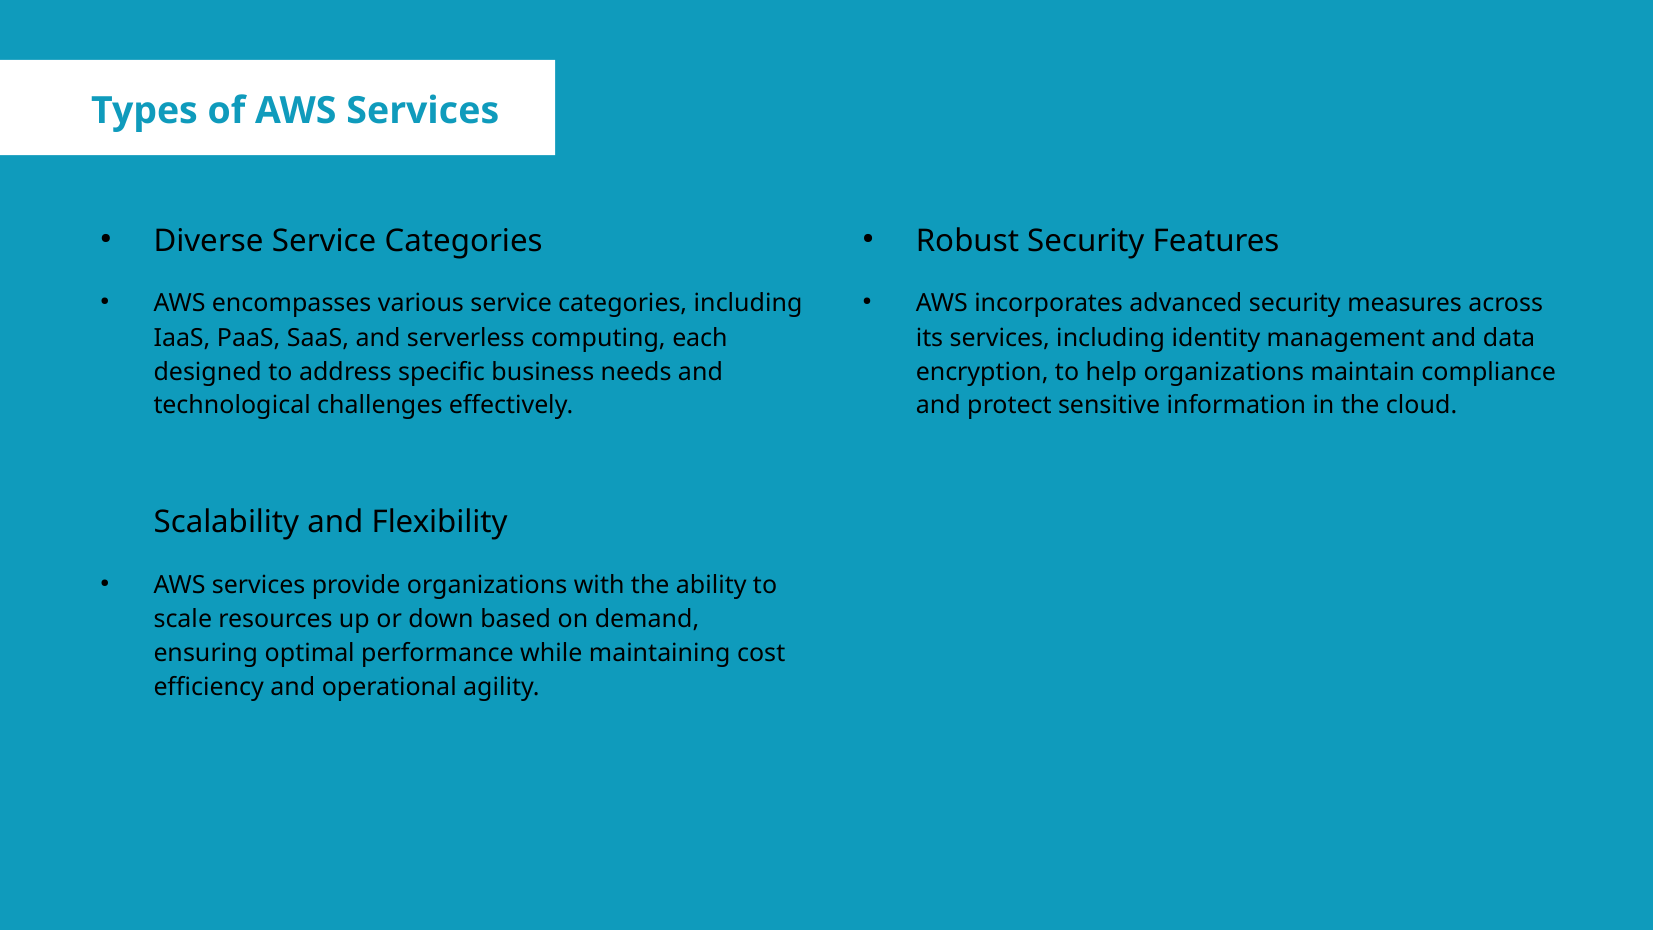

# Types of AWS Types of AWS Services Types of AWS Services
Diverse Service Categories
AWS encompasses various service categories, including IaaS, PaaS, SaaS, and serverless computing, each designed to address specific business needs and technological challenges effectively.
Robust Security Features
AWS incorporates advanced security measures across its services, including identity management and data encryption, to help organizations maintain compliance and protect sensitive information in the cloud.
Scalability and Flexibility
AWS services provide organizations with the ability to scale resources up or down based on demand, ensuring optimal performance while maintaining cost efficiency and operational agility.